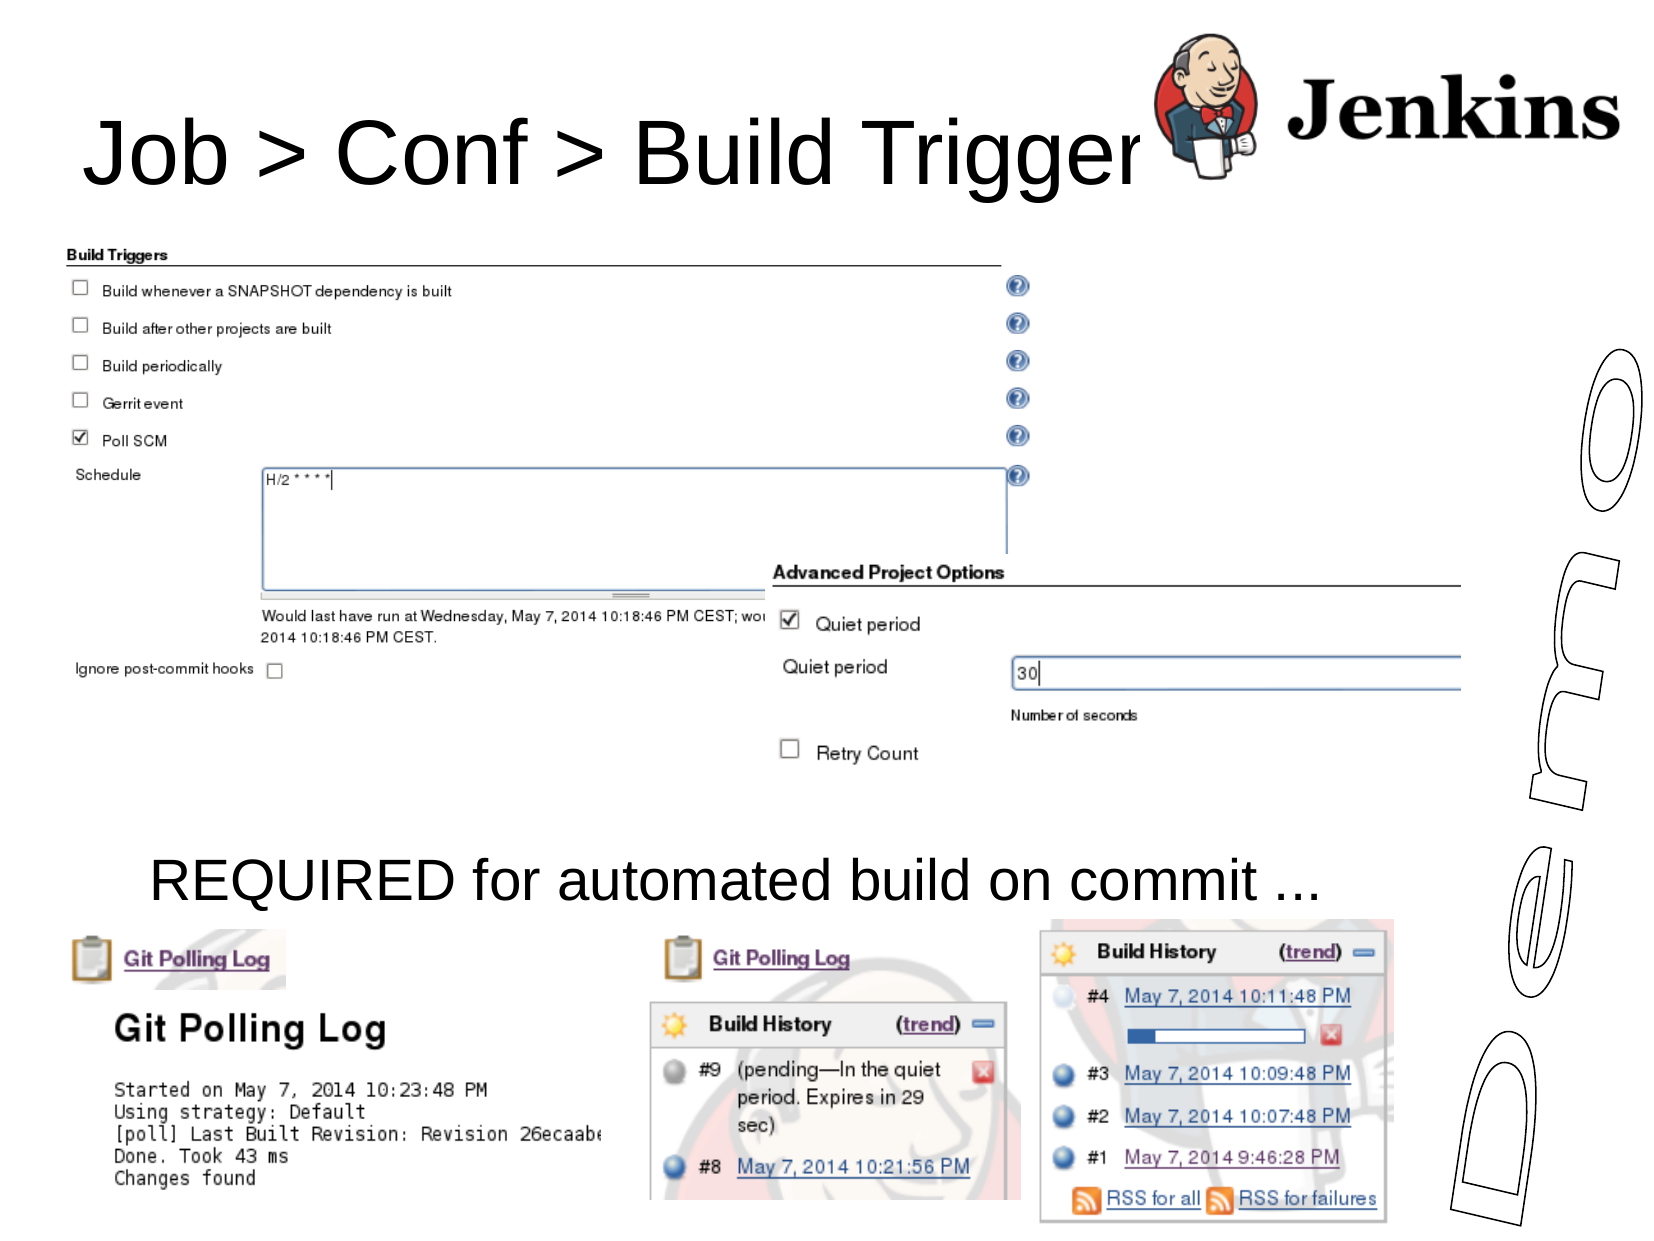

# Job > Conf > Build Trigger
Demo
REQUIRED for automated build on commit ...